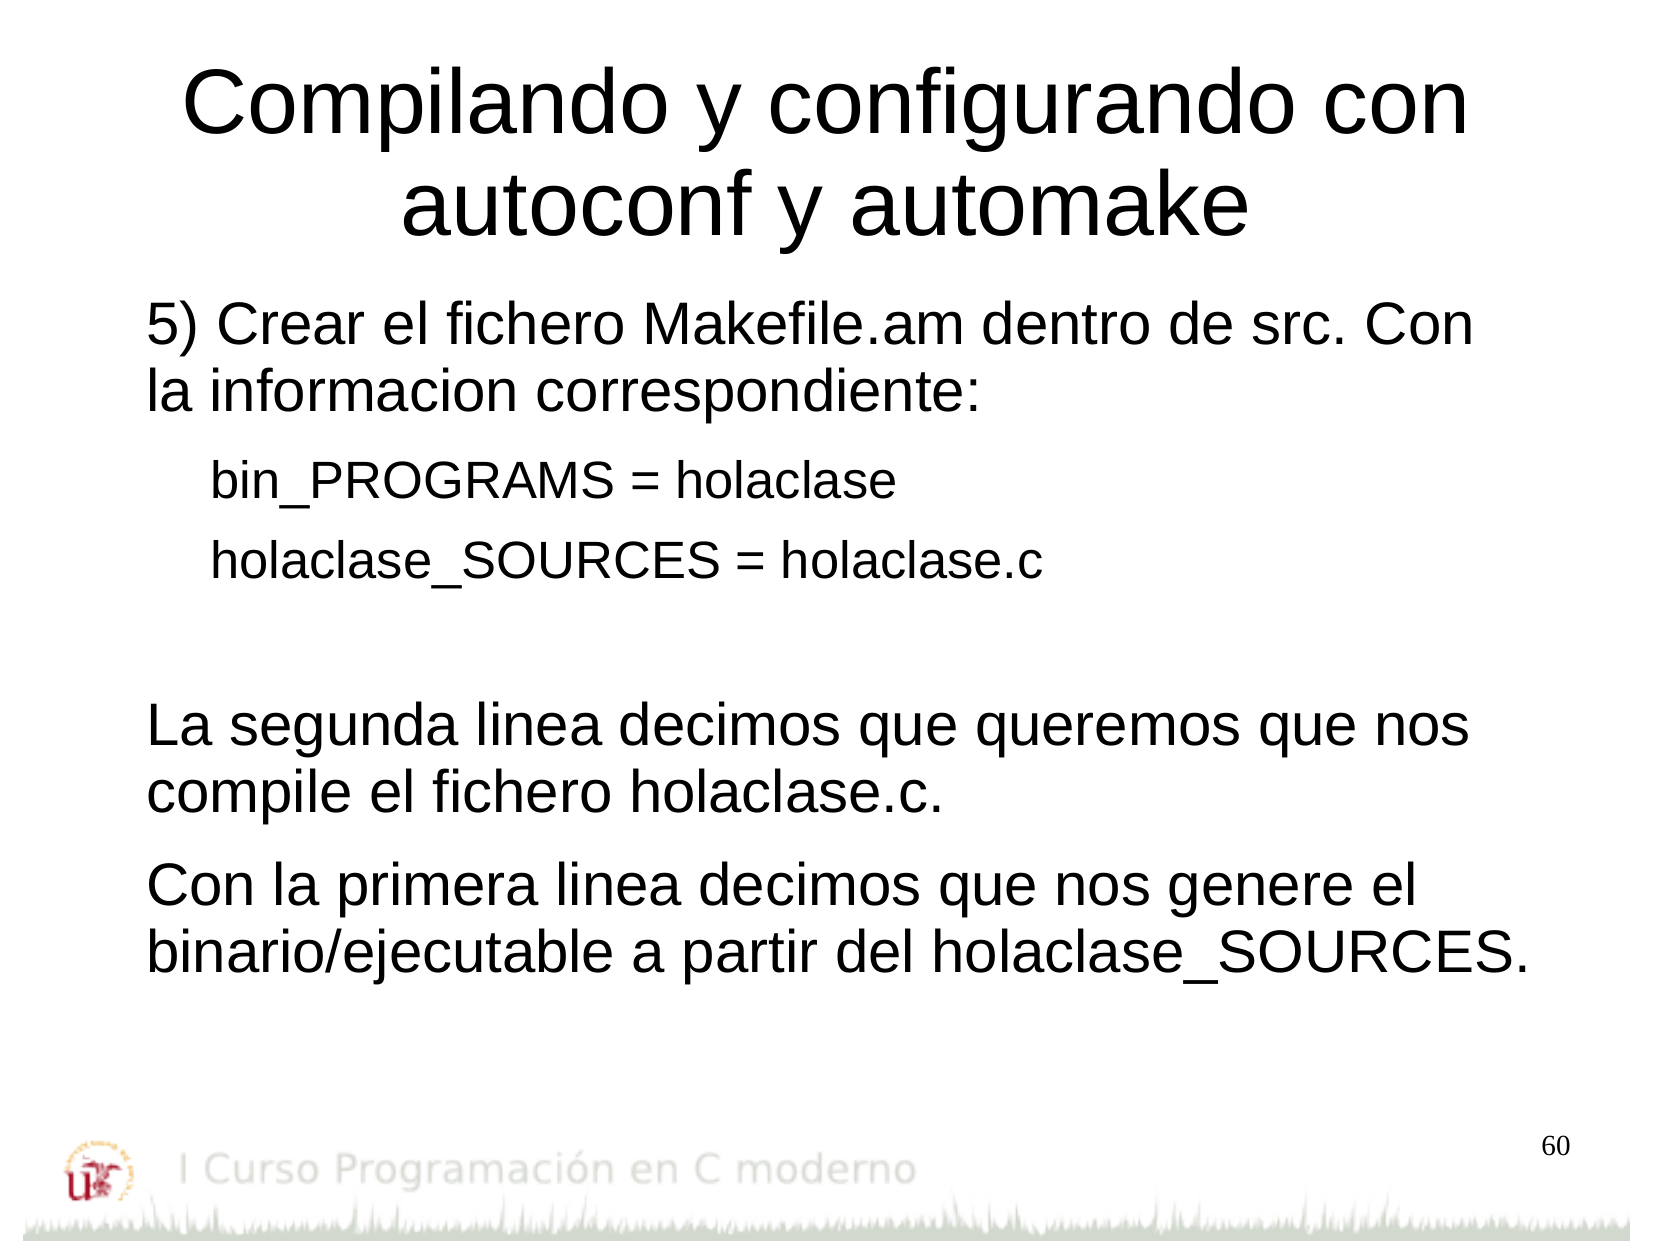

# Compilando y configurando con autoconf y automake
5) Crear el fichero Makefile.am dentro de src. Con la informacion correspondiente:
bin_PROGRAMS = holaclase
holaclase_SOURCES = holaclase.c
La segunda linea decimos que queremos que nos compile el fichero holaclase.c.
Con la primera linea decimos que nos genere el binario/ejecutable a partir del holaclase_SOURCES.
60